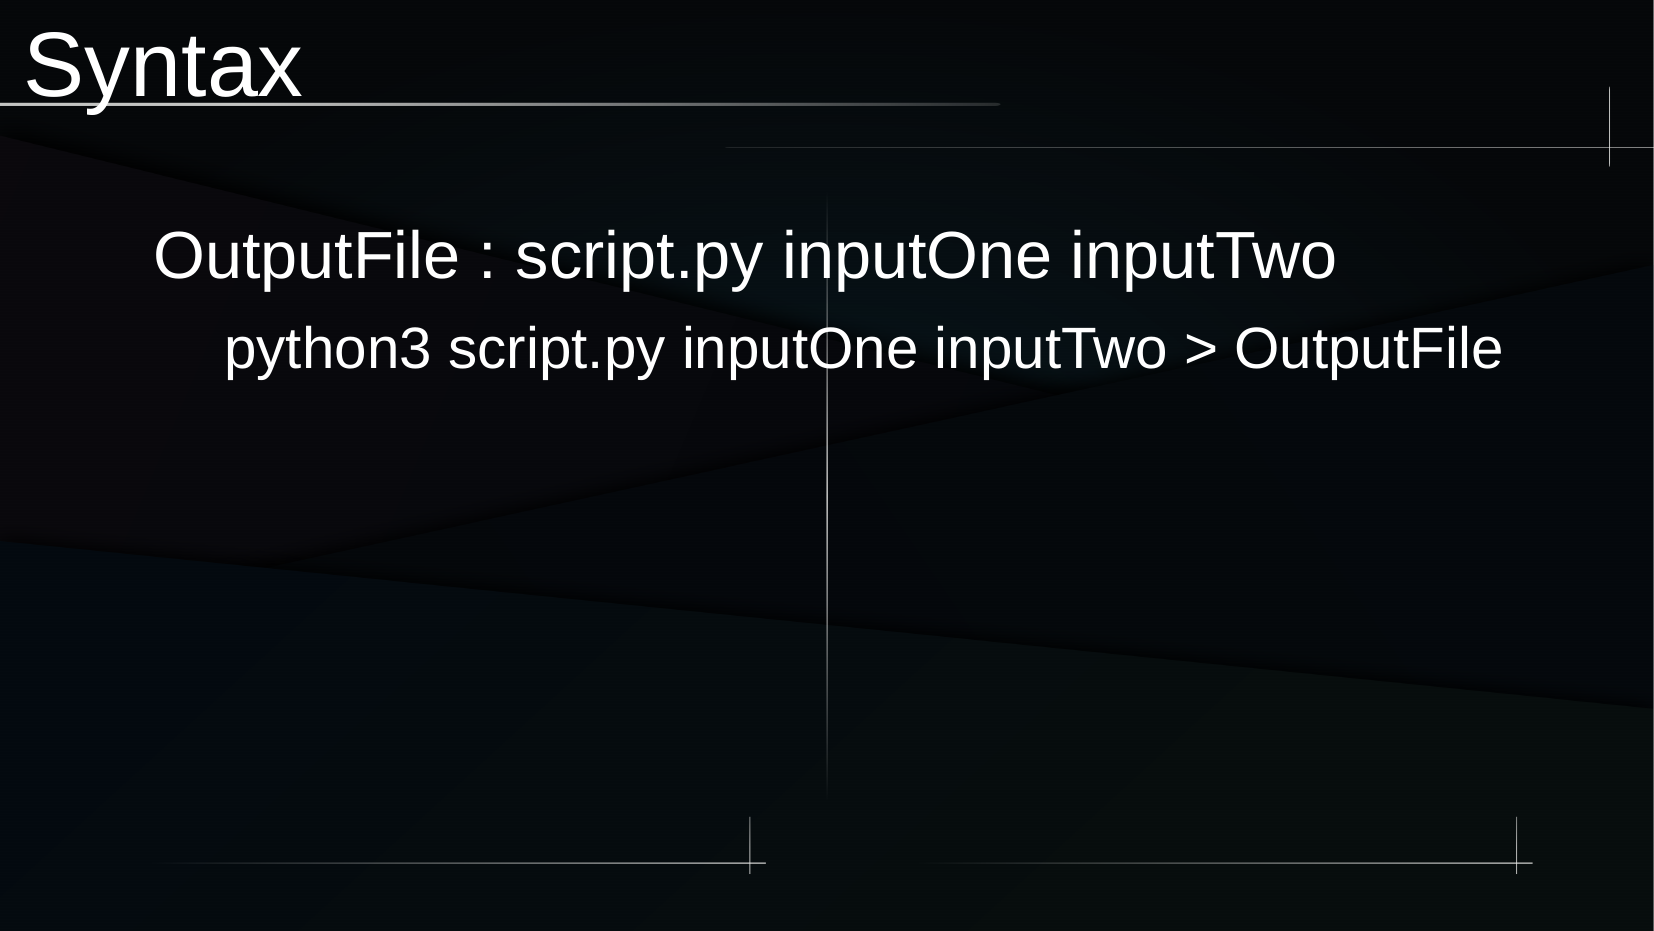

# Syntax
OutputFile : script.py inputOne inputTwo
python3 script.py inputOne inputTwo > OutputFile